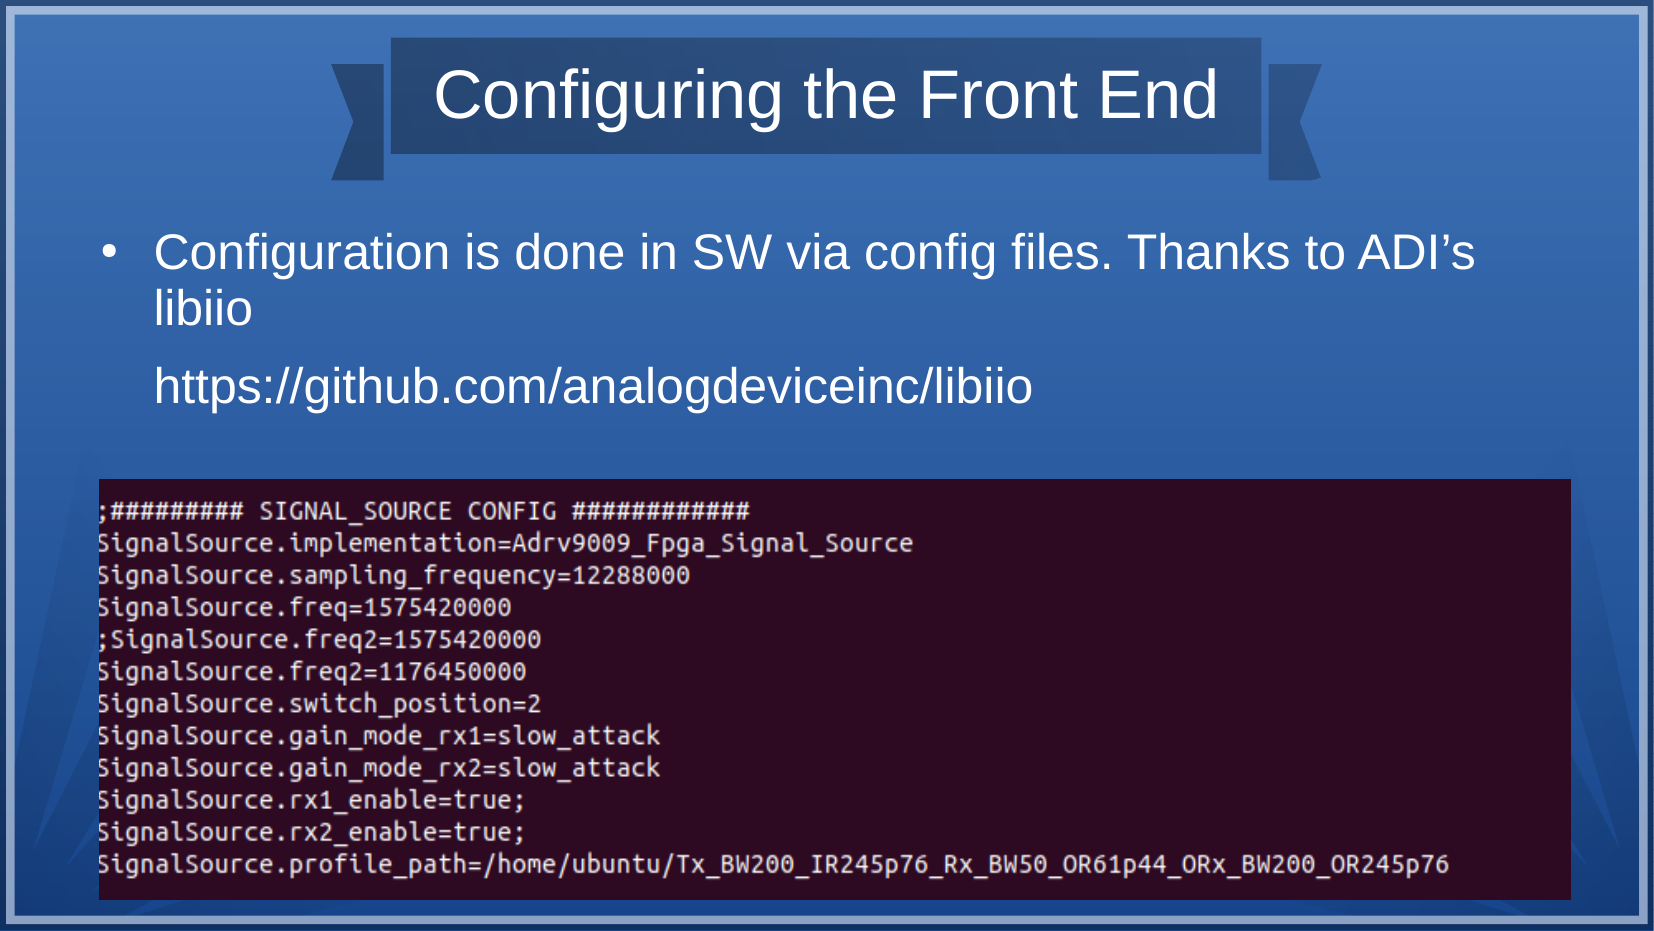

# Configuring the Front End
Configuration is done in SW via config files. Thanks to ADI’s libiio
https://github.com/analogdeviceinc/libiio